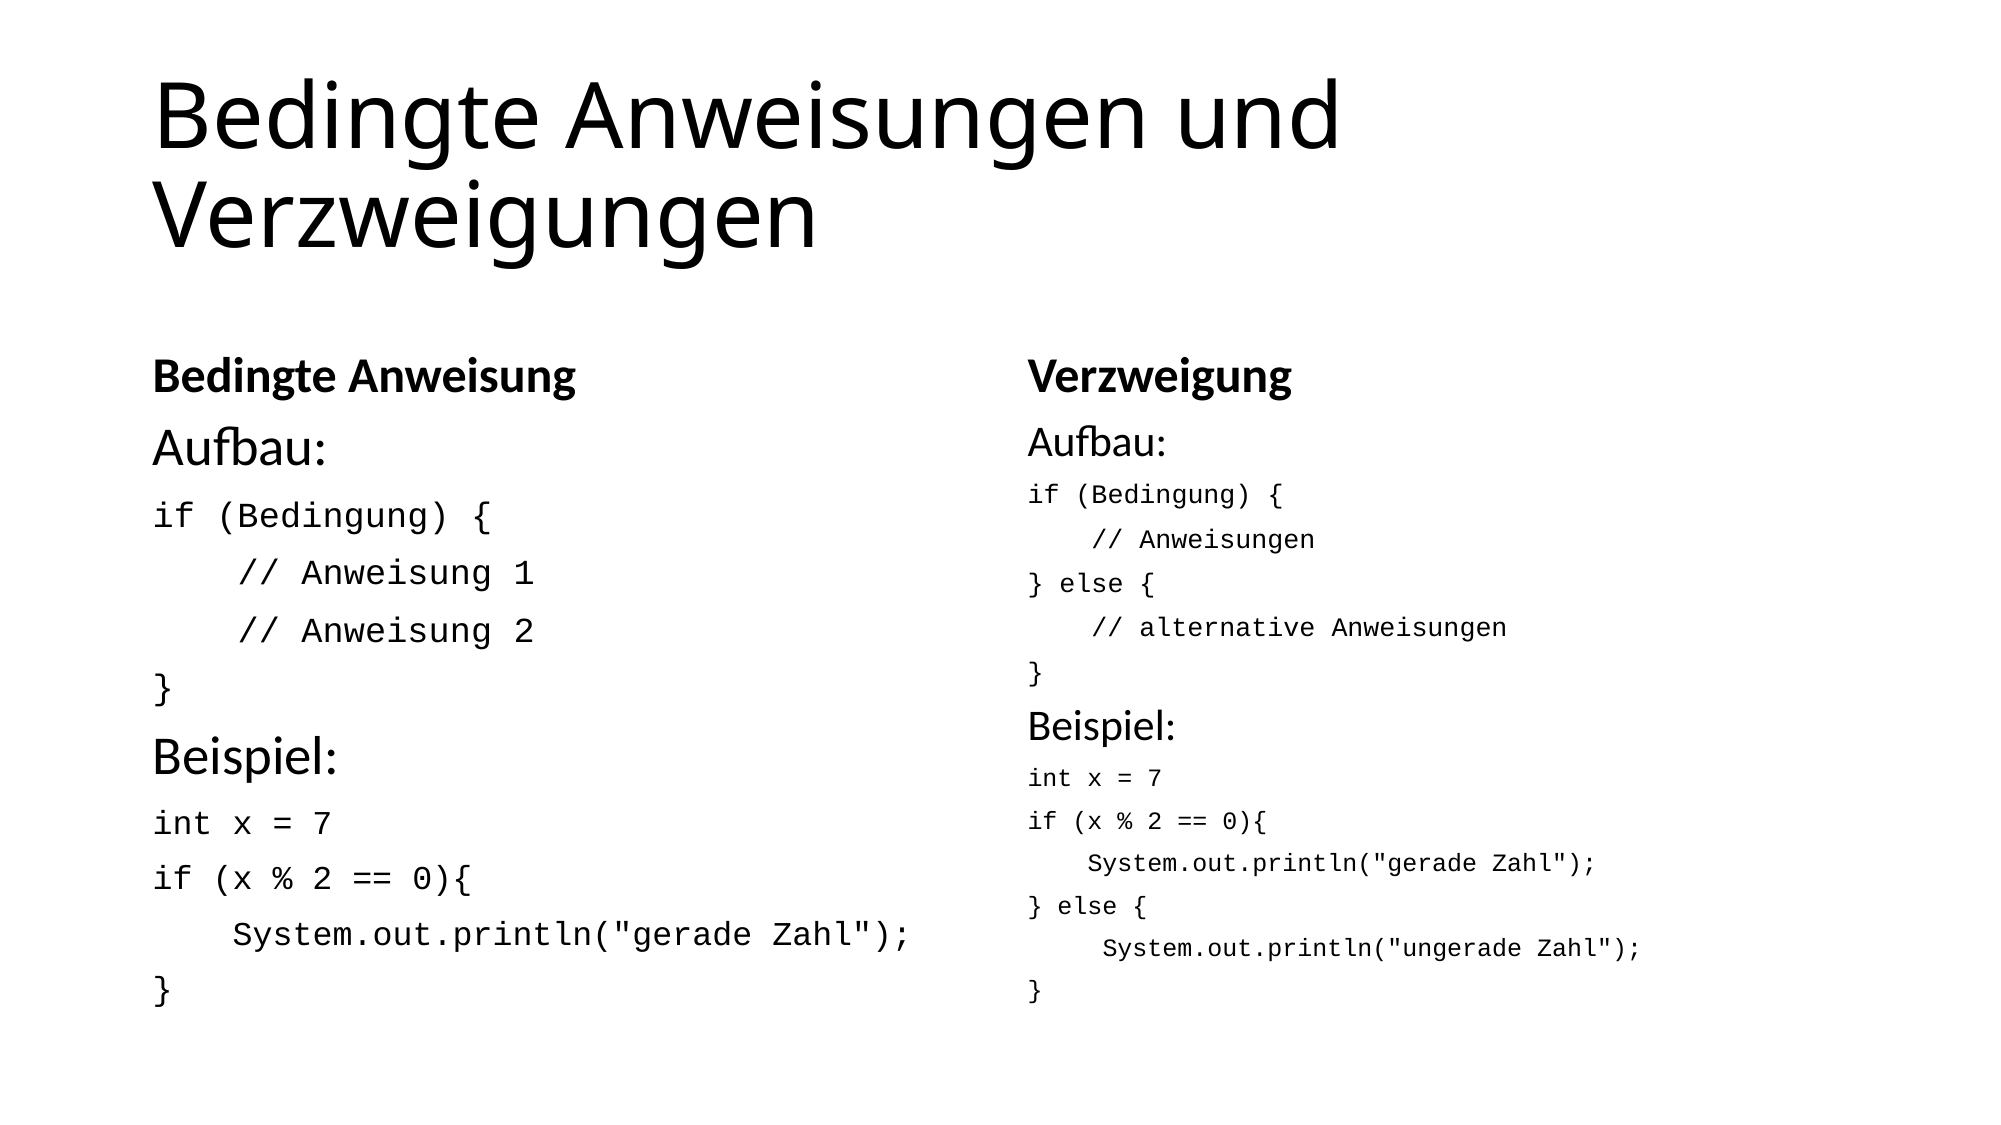

# Bedingte Anweisungen und Verzweigungen
Bedingte Anweisung
Verzweigung
Aufbau:
if (Bedingung) {
 // Anweisung 1
 // Anweisung 2
}
Beispiel:
int x = 7
if (x % 2 == 0){
 System.out.println("gerade Zahl");
}
Aufbau:
if (Bedingung) {
 // Anweisungen
} else {
 // alternative Anweisungen
}
Beispiel:
int x = 7
if (x % 2 == 0){
 System.out.println("gerade Zahl");
} else {
 System.out.println("ungerade Zahl");
}